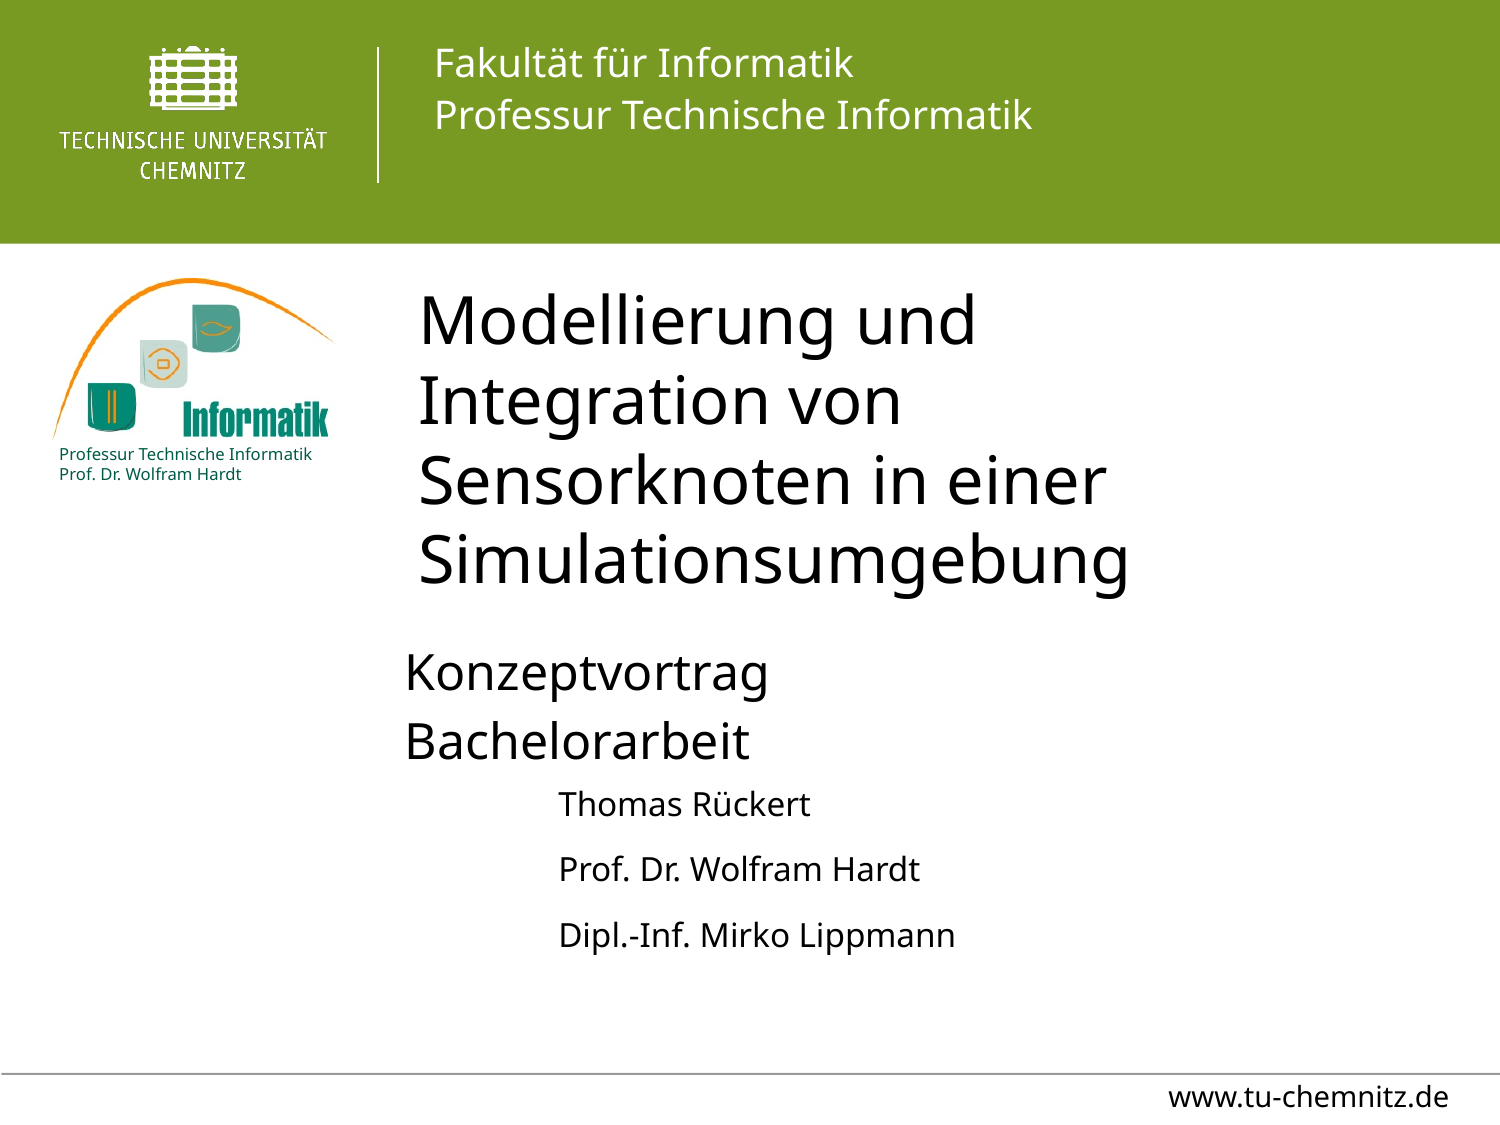

Modellierung und Integration von Sensorknoten in einer Simulationsumgebung
Konzeptvortrag Bachelorarbeit
# Thomas Rückert
Prof. Dr. Wolfram Hardt
Dipl.-Inf. Mirko Lippmann